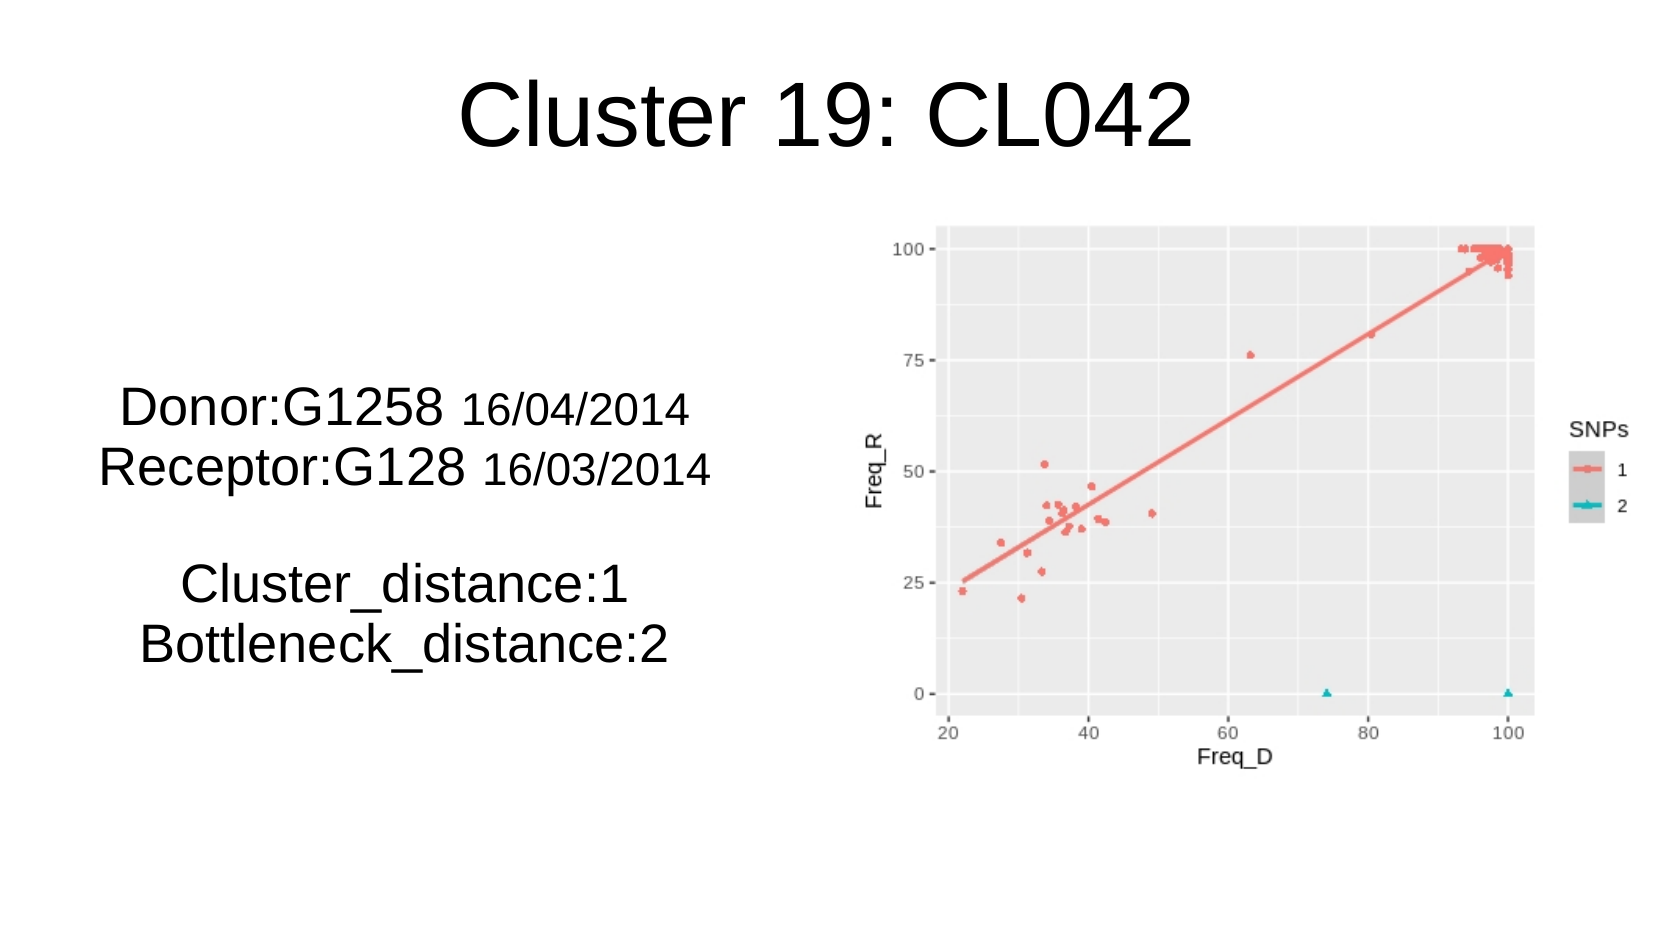

# Cluster 19: CL042
Donor:G1258 16/04/2014
Receptor:G128 16/03/2014
Cluster_distance:1
Bottleneck_distance:2